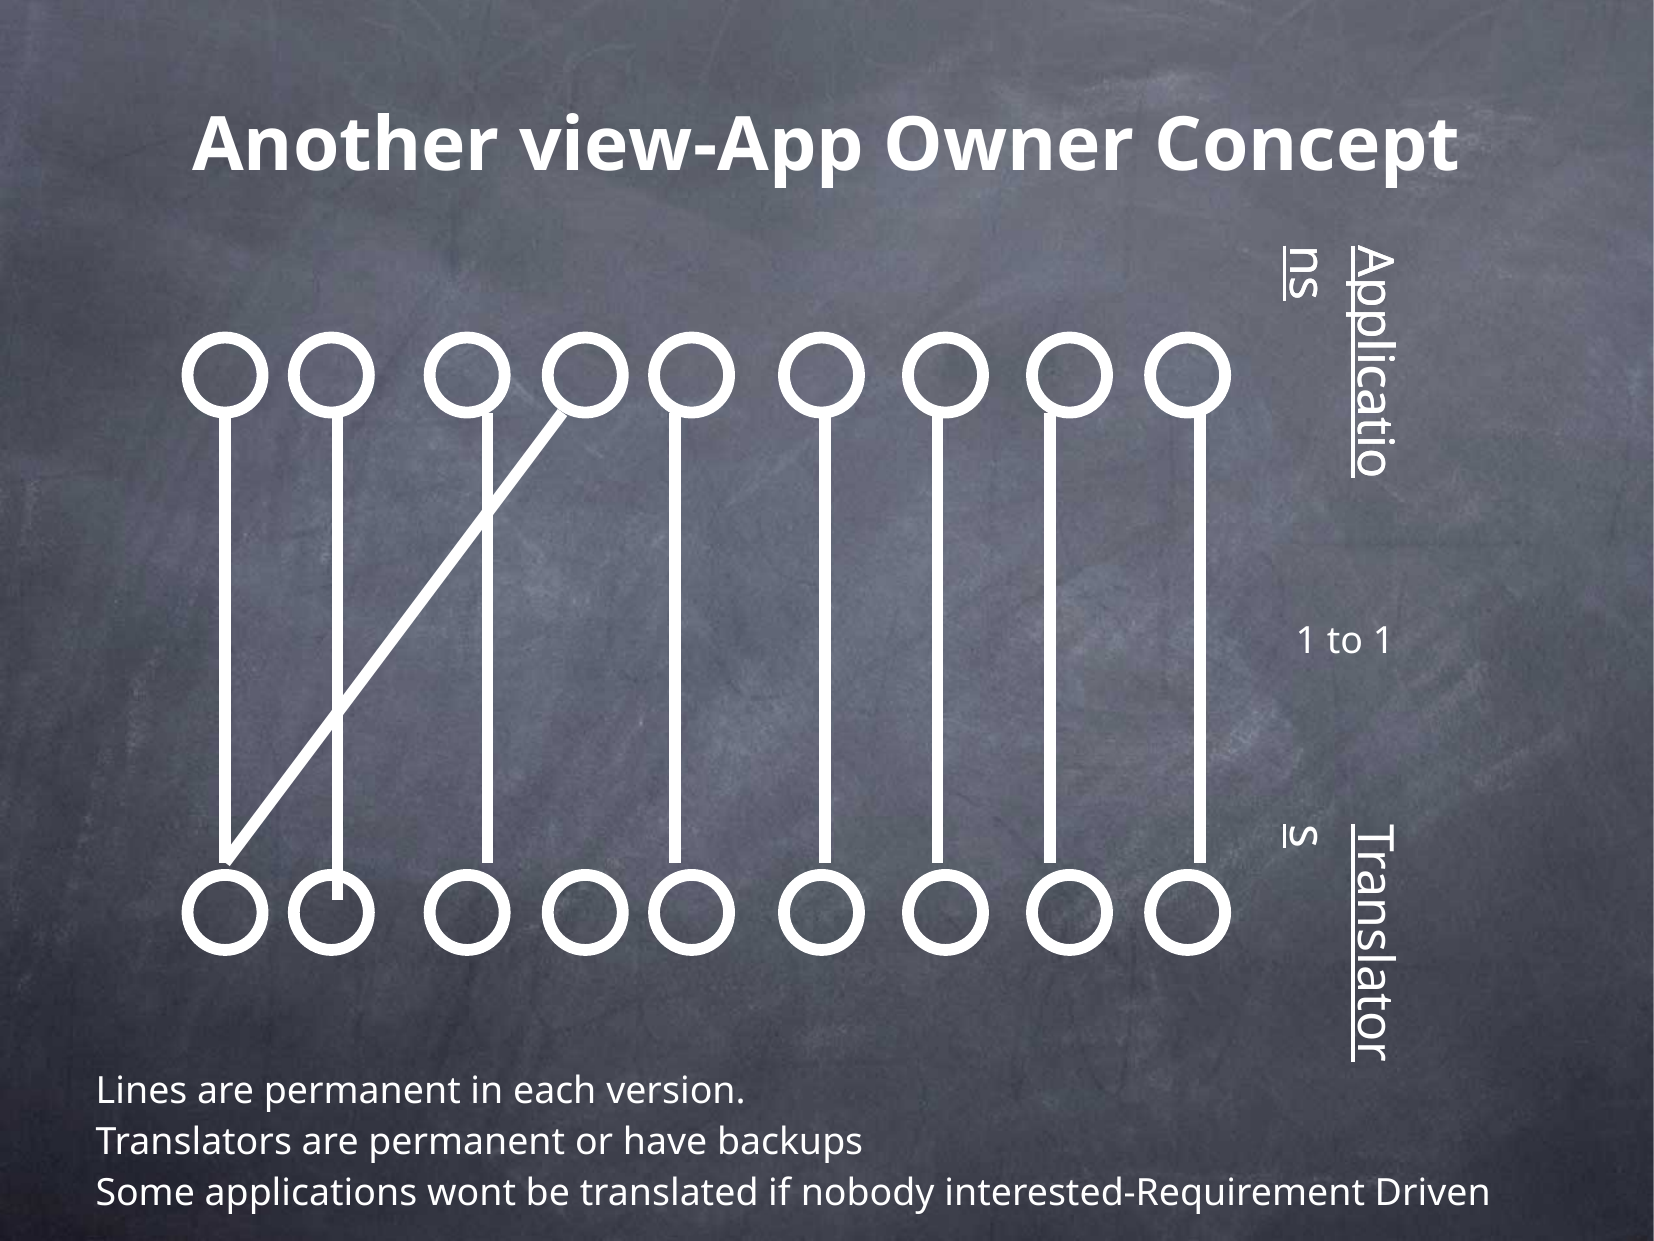

# Another view-App Owner Concept
Applications
Applications
1 to 1
Translators
Lines are permanent in each version.
Translators are permanent or have backups
Some applications wont be translated if nobody interested-Requirement Driven